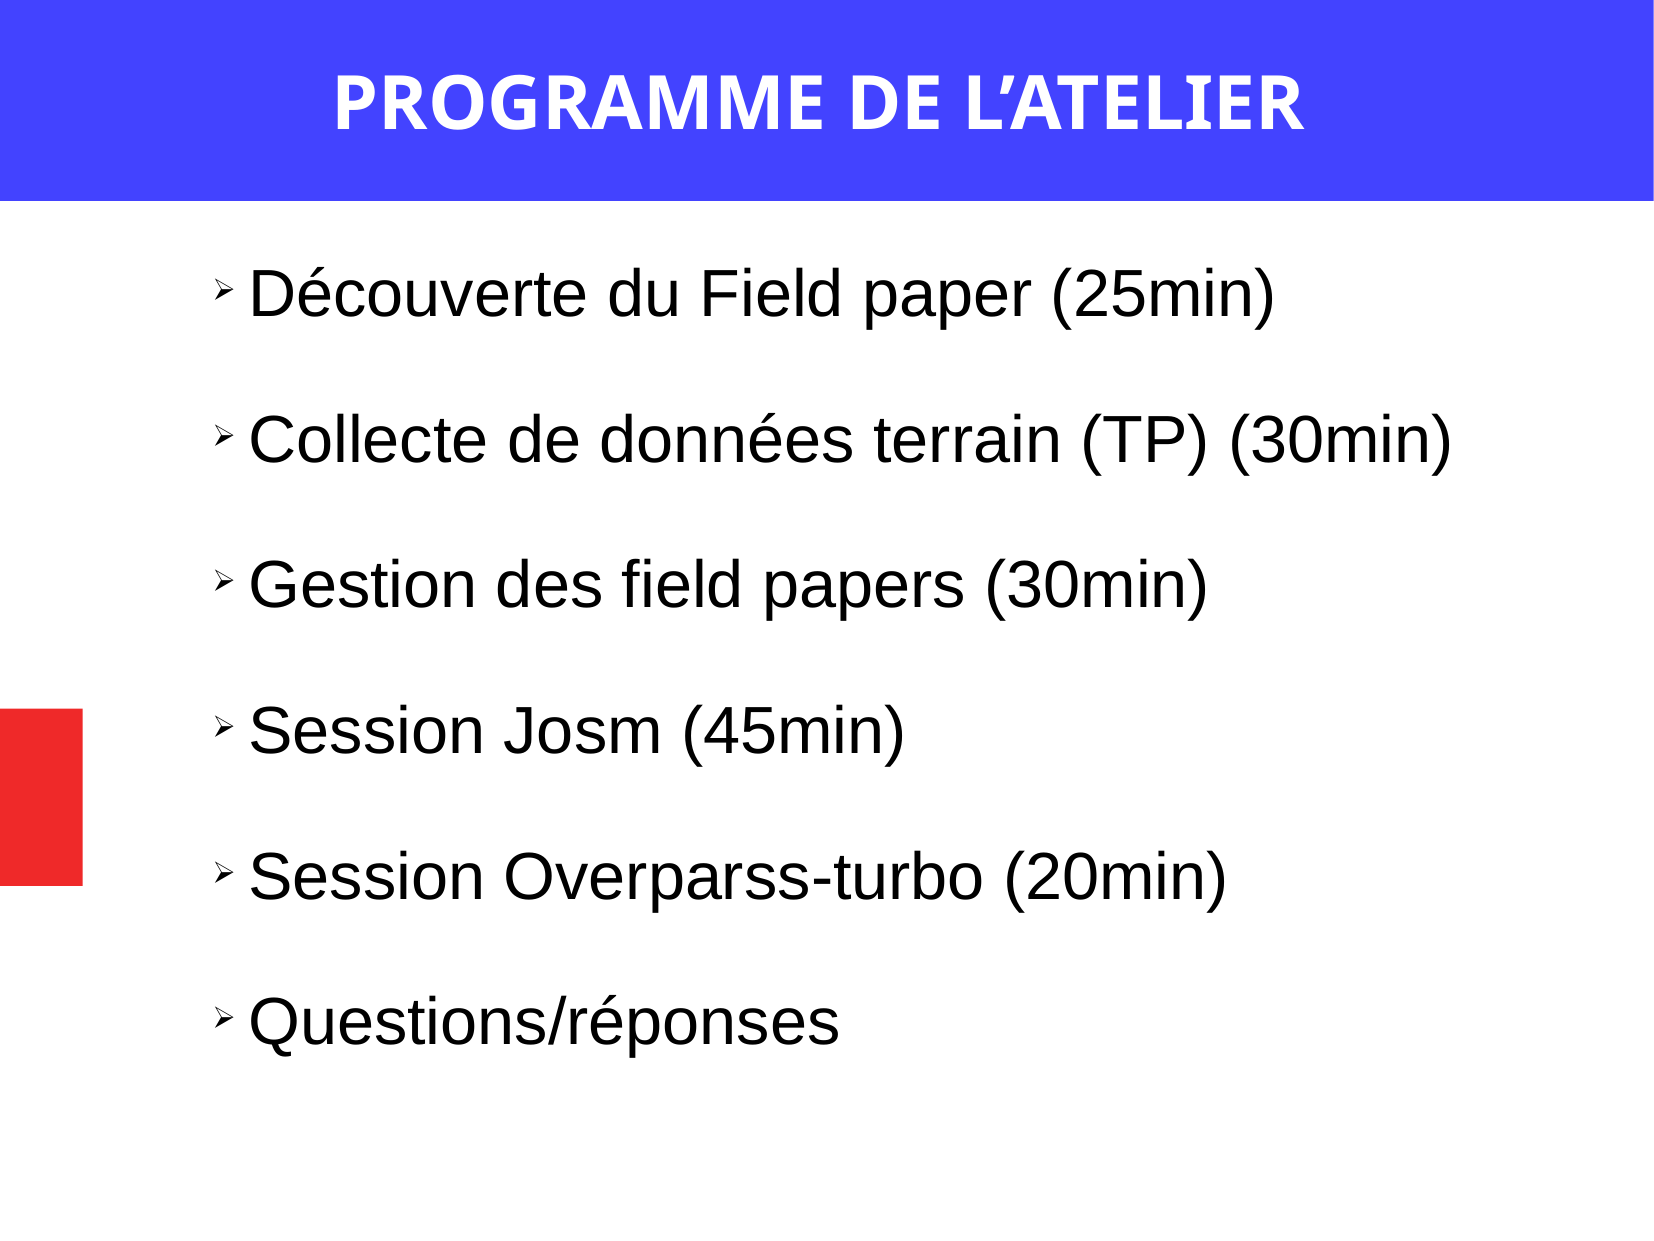

# PROGRAMME DE L’ATELIER
Découverte du Field paper (25min)
Collecte de données terrain (TP) (30min)
Gestion des field papers (30min)
Session Josm (45min)
Session Overparss-turbo (20min)
Questions/réponses